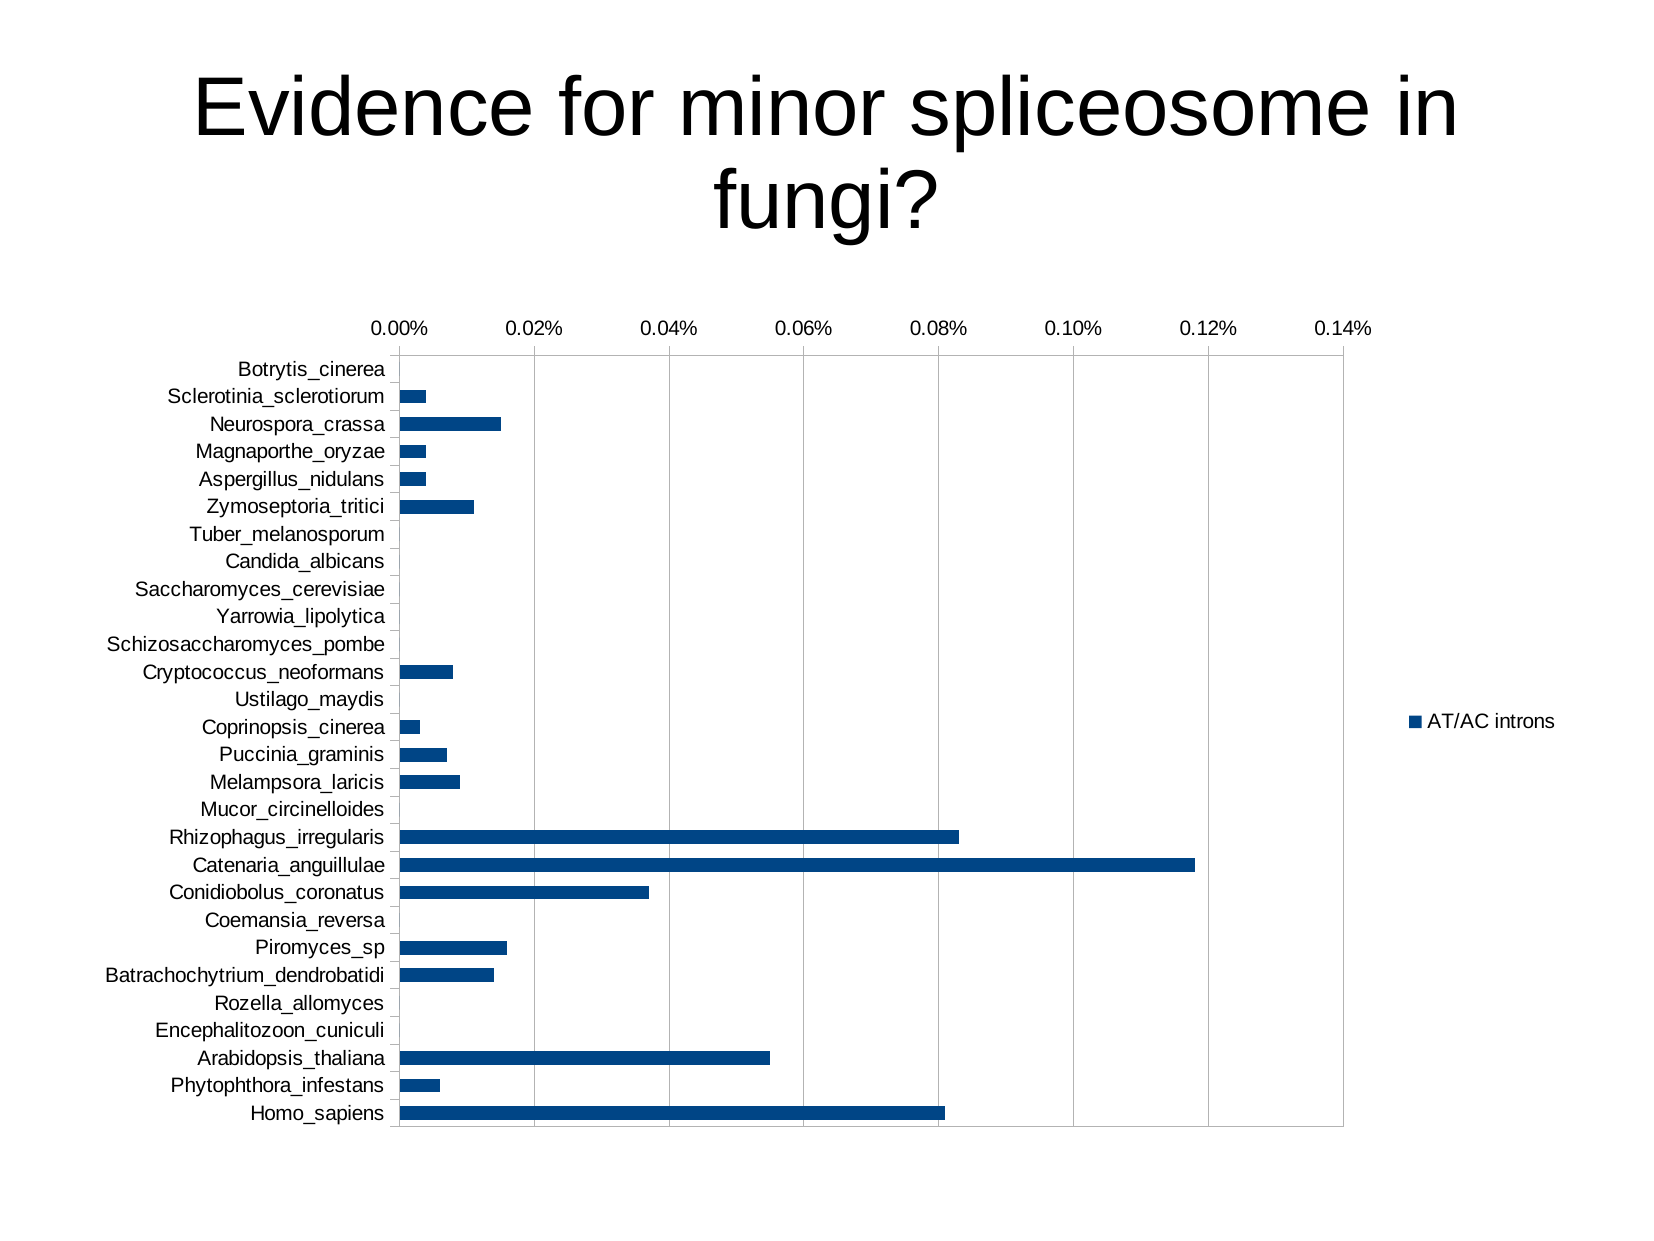

# Evidence for minor spliceosome in fungi?
### Chart
| Category | AT/AC introns |
|---|---|
| Botrytis_cinerea | 0.0 |
| Sclerotinia_sclerotiorum | 4e-05 |
| Neurospora_crassa | 0.00015 |
| Magnaporthe_oryzae | 4e-05 |
| Aspergillus_nidulans | 4e-05 |
| Zymoseptoria_tritici | 0.00011 |
| Tuber_melanosporum | 0.0 |
| Candida_albicans | 0.0 |
| Saccharomyces_cerevisiae | 0.0 |
| Yarrowia_lipolytica | 0.0 |
| Schizosaccharomyces_pombe | 0.0 |
| Cryptococcus_neoformans | 8e-05 |
| Ustilago_maydis | 0.0 |
| Coprinopsis_cinerea | 3e-05 |
| Puccinia_graminis | 7e-05 |
| Melampsora_laricis | 9e-05 |
| Mucor_circinelloides | 0.0 |
| Rhizophagus_irregularis | 0.00083 |
| Catenaria_anguillulae | 0.00118 |
| Conidiobolus_coronatus | 0.00037 |
| Coemansia_reversa | 0.0 |
| Piromyces_sp | 0.00016 |
| Batrachochytrium_dendrobatidi | 0.00014 |
| Rozella_allomyces | 0.0 |
| Encephalitozoon_cuniculi | 0.0 |
| Arabidopsis_thaliana | 0.00055 |
| Phytophthora_infestans | 6e-05 |
| Homo_sapiens | 0.00081 |